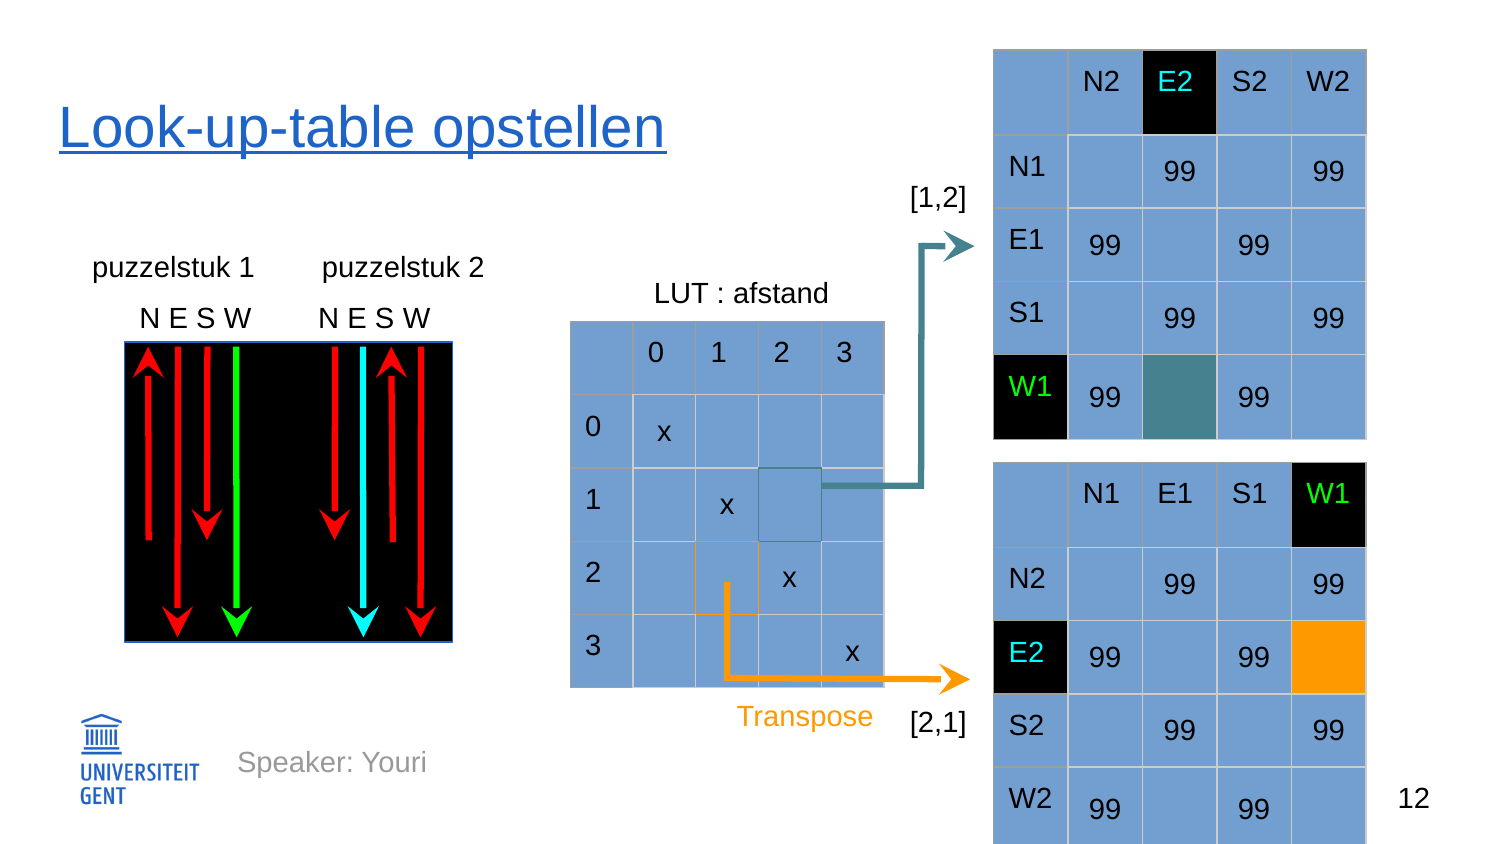

| | N2 | E2 | S2 | W2 |
| --- | --- | --- | --- | --- |
| N1 | | 99 | | 99 |
| E1 | 99 | | 99 | |
| S1 | | 99 | | 99 |
| W1 | 99 | | 99 | |
# Look-up-table opstellen
[1,2]
puzzelstuk 1
puzzelstuk 2
LUT : afstand
N E S W
N E S W
| | 0 | 1 | 2 | 3 |
| --- | --- | --- | --- | --- |
| 0 | x | | | |
| 1 | | x | | |
| 2 | | | x | |
| 3 | | | | x |
| | N1 | E1 | S1 | W1 |
| --- | --- | --- | --- | --- |
| N2 | | 99 | | 99 |
| E2 | 99 | | 99 | |
| S2 | | 99 | | 99 |
| W2 | 99 | | 99 | |
Transpose
[2,1]
Speaker: Youri